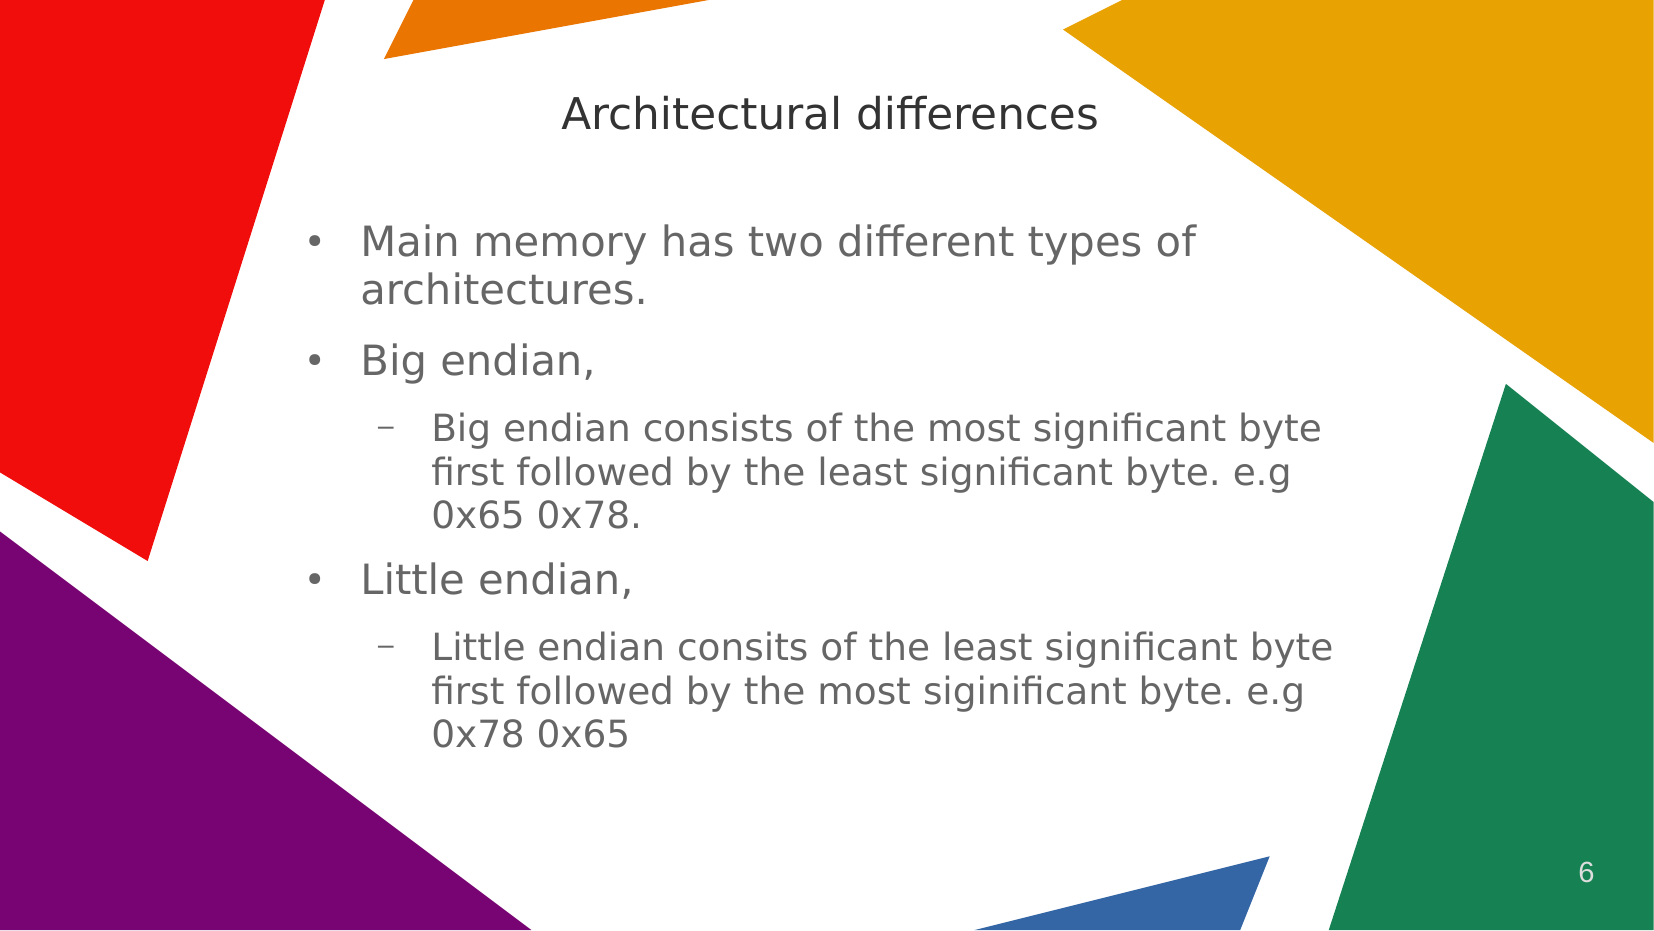

# Architectural differences
Main memory has two different types of architectures.
Big endian,
Big endian consists of the most significant byte first followed by the least significant byte. e.g 0x65 0x78.
Little endian,
Little endian consits of the least significant byte first followed by the most siginificant byte. e.g 0x78 0x65
6